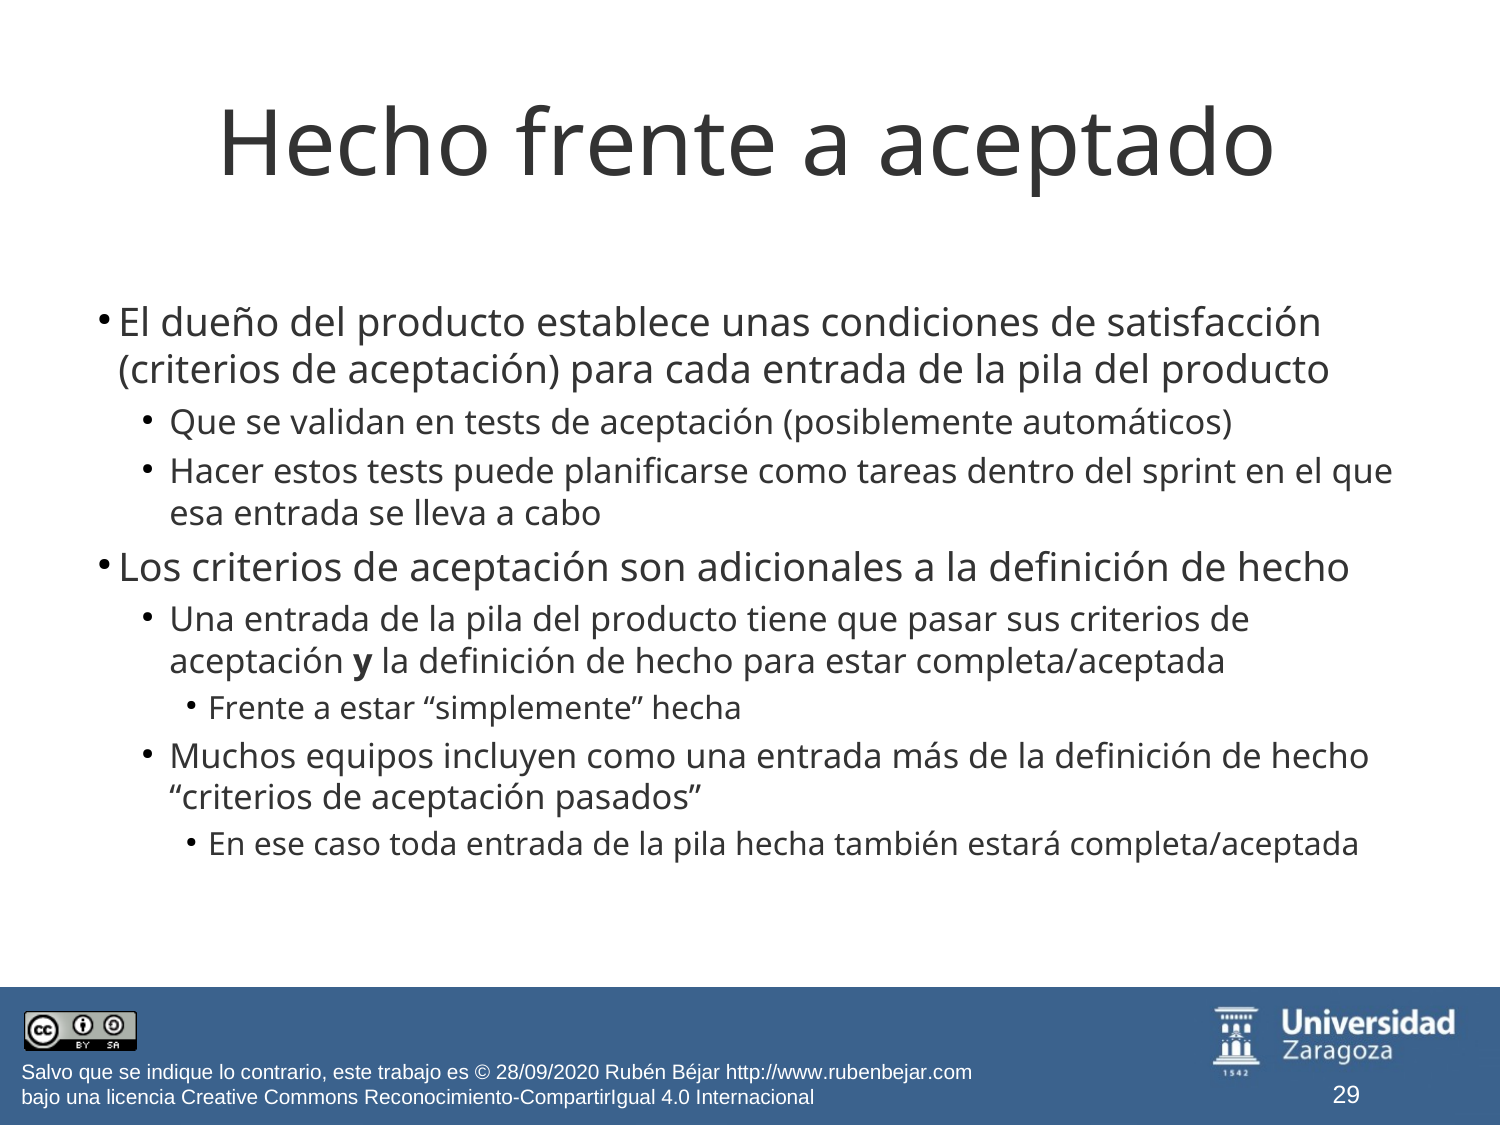

# Hecho frente a aceptado
El dueño del producto establece unas condiciones de satisfacción (criterios de aceptación) para cada entrada de la pila del producto
Que se validan en tests de aceptación (posiblemente automáticos)
Hacer estos tests puede planificarse como tareas dentro del sprint en el que esa entrada se lleva a cabo
Los criterios de aceptación son adicionales a la definición de hecho
Una entrada de la pila del producto tiene que pasar sus criterios de aceptación y la definición de hecho para estar completa/aceptada
Frente a estar “simplemente” hecha
Muchos equipos incluyen como una entrada más de la definición de hecho “criterios de aceptación pasados”
En ese caso toda entrada de la pila hecha también estará completa/aceptada